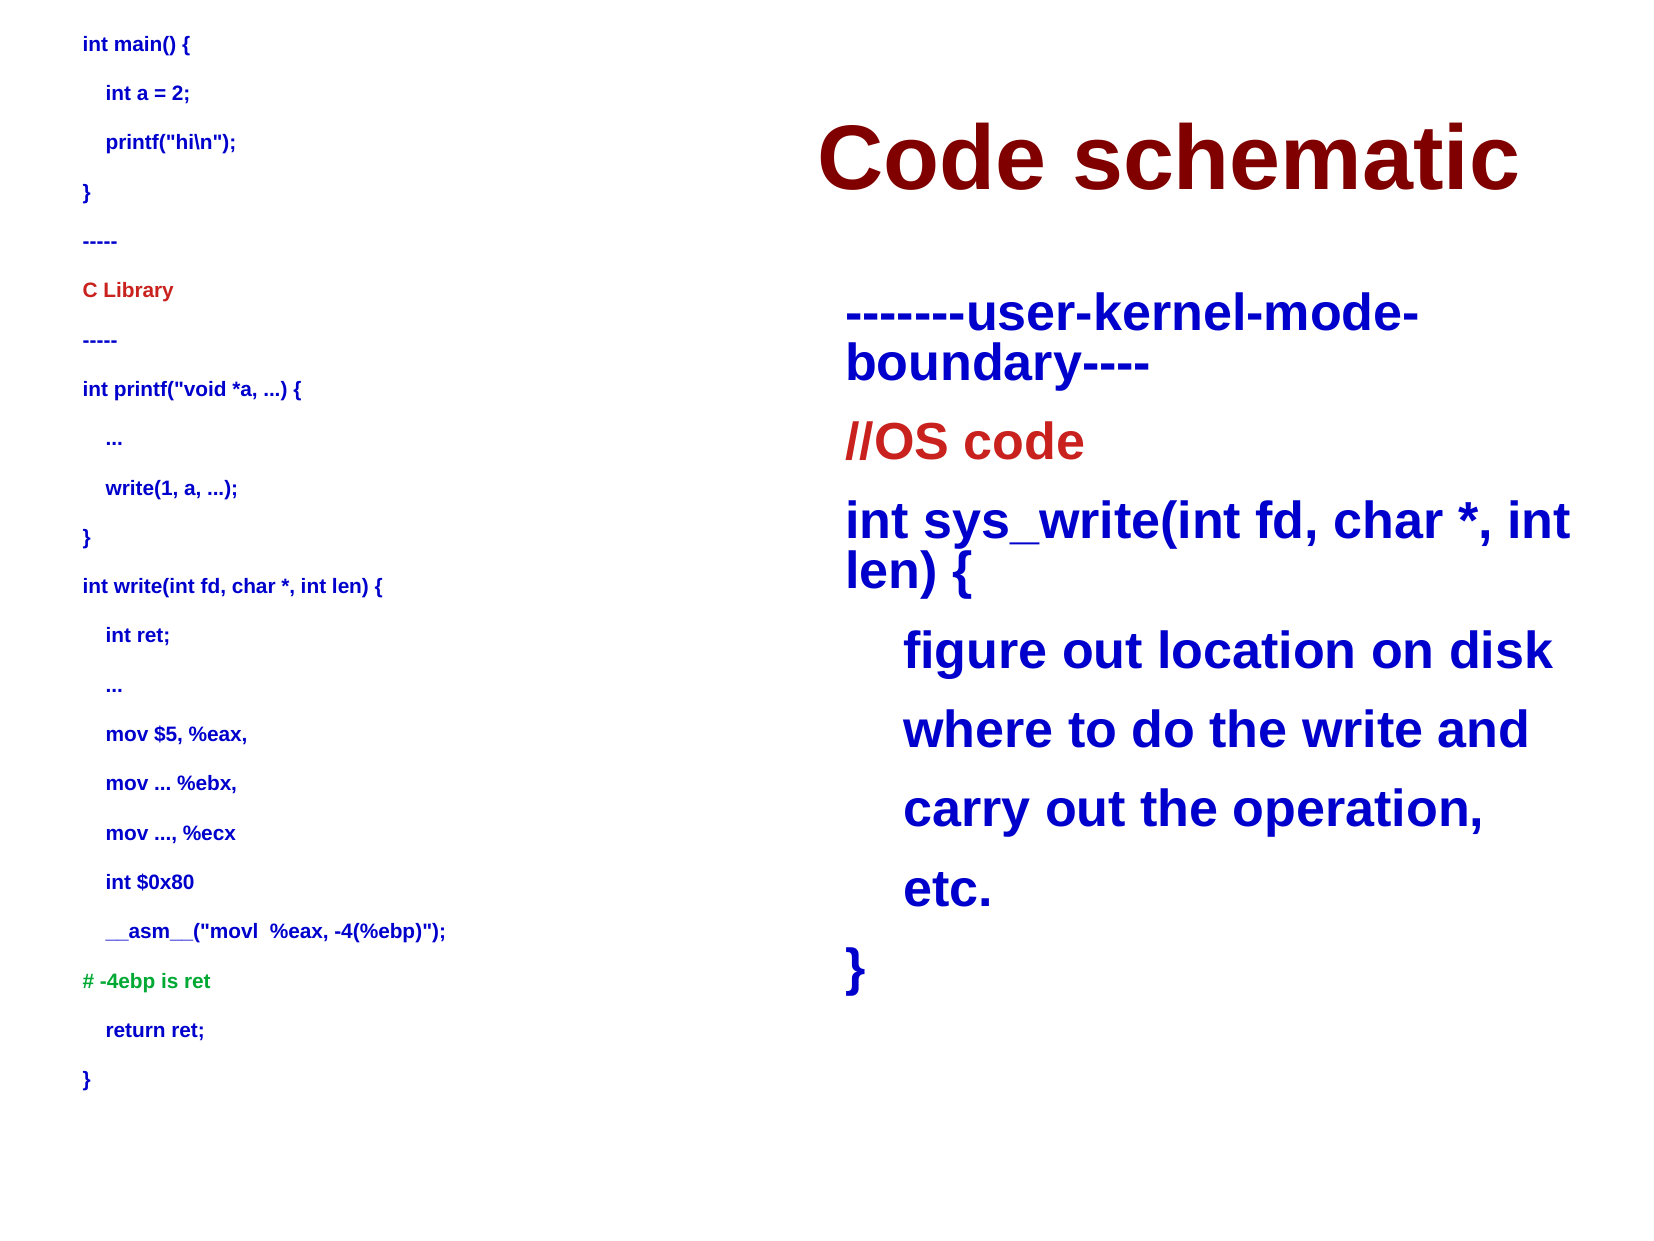

int main() {
 int a = 2;
 printf("hi\n");
}
-----
C Library
-----
int printf("void *a, ...) {
 ...
 write(1, a, ...);
}
int write(int fd, char *, int len) {
 int ret;
 ...
 mov $5, %eax,
 mov ... %ebx,
 mov ..., %ecx
 int $0x80
 __asm__("movl %eax, -4(%ebp)");
# -4ebp is ret
 return ret;
}
# Code schematic
-------user-kernel-mode-boundary----
//OS code
int sys_write(int fd, char *, int len) {
 figure out location on disk
 where to do the write and
 carry out the operation,
 etc.
}